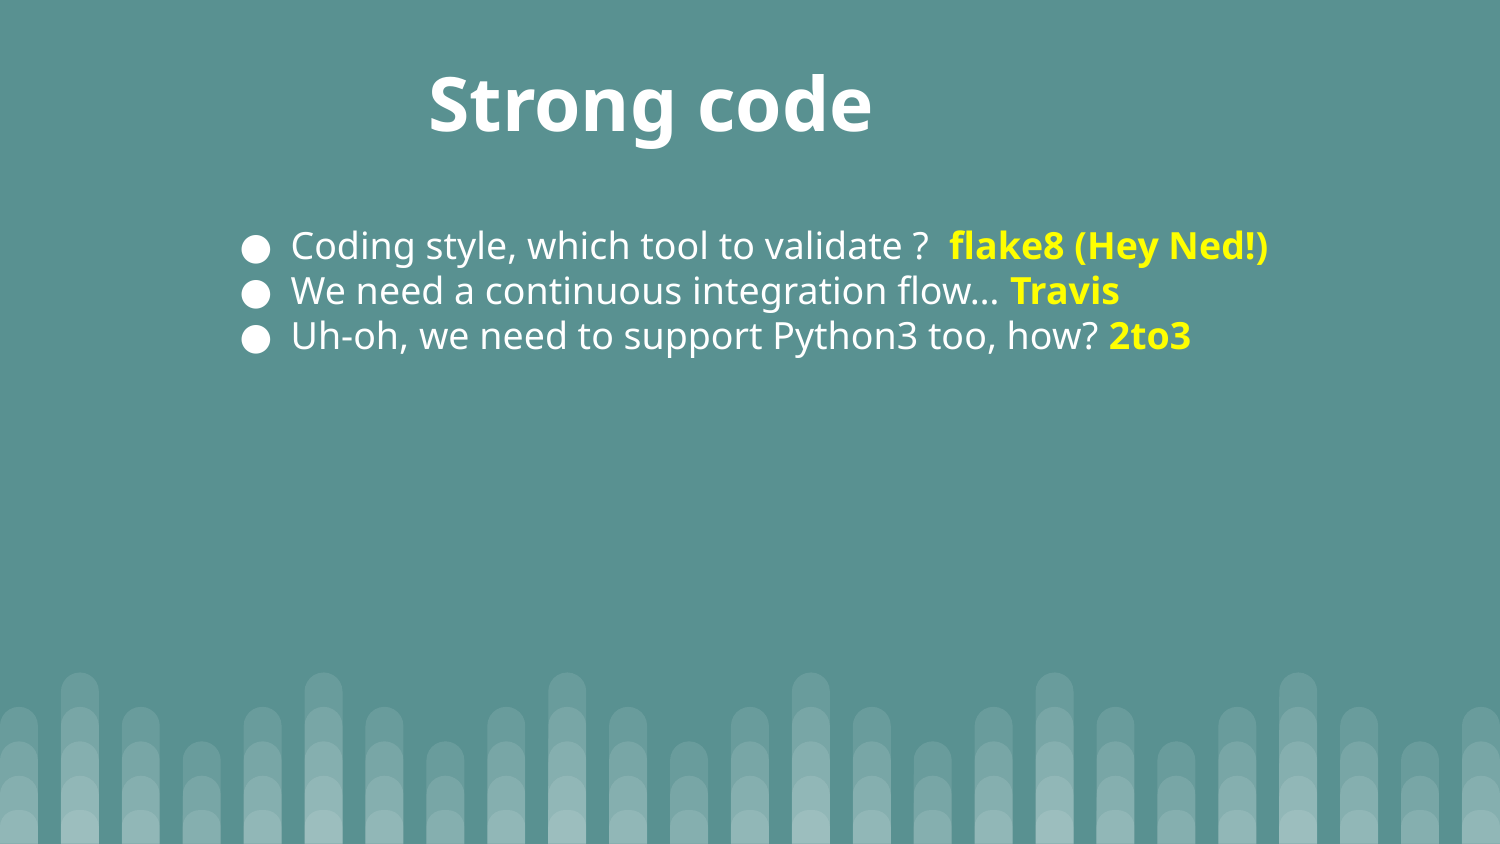

Strong code
# Coding style, which tool to validate ? flake8 (Hey Ned!)
We need a continuous integration flow… Travis
Uh-oh, we need to support Python3 too, how? 2to3